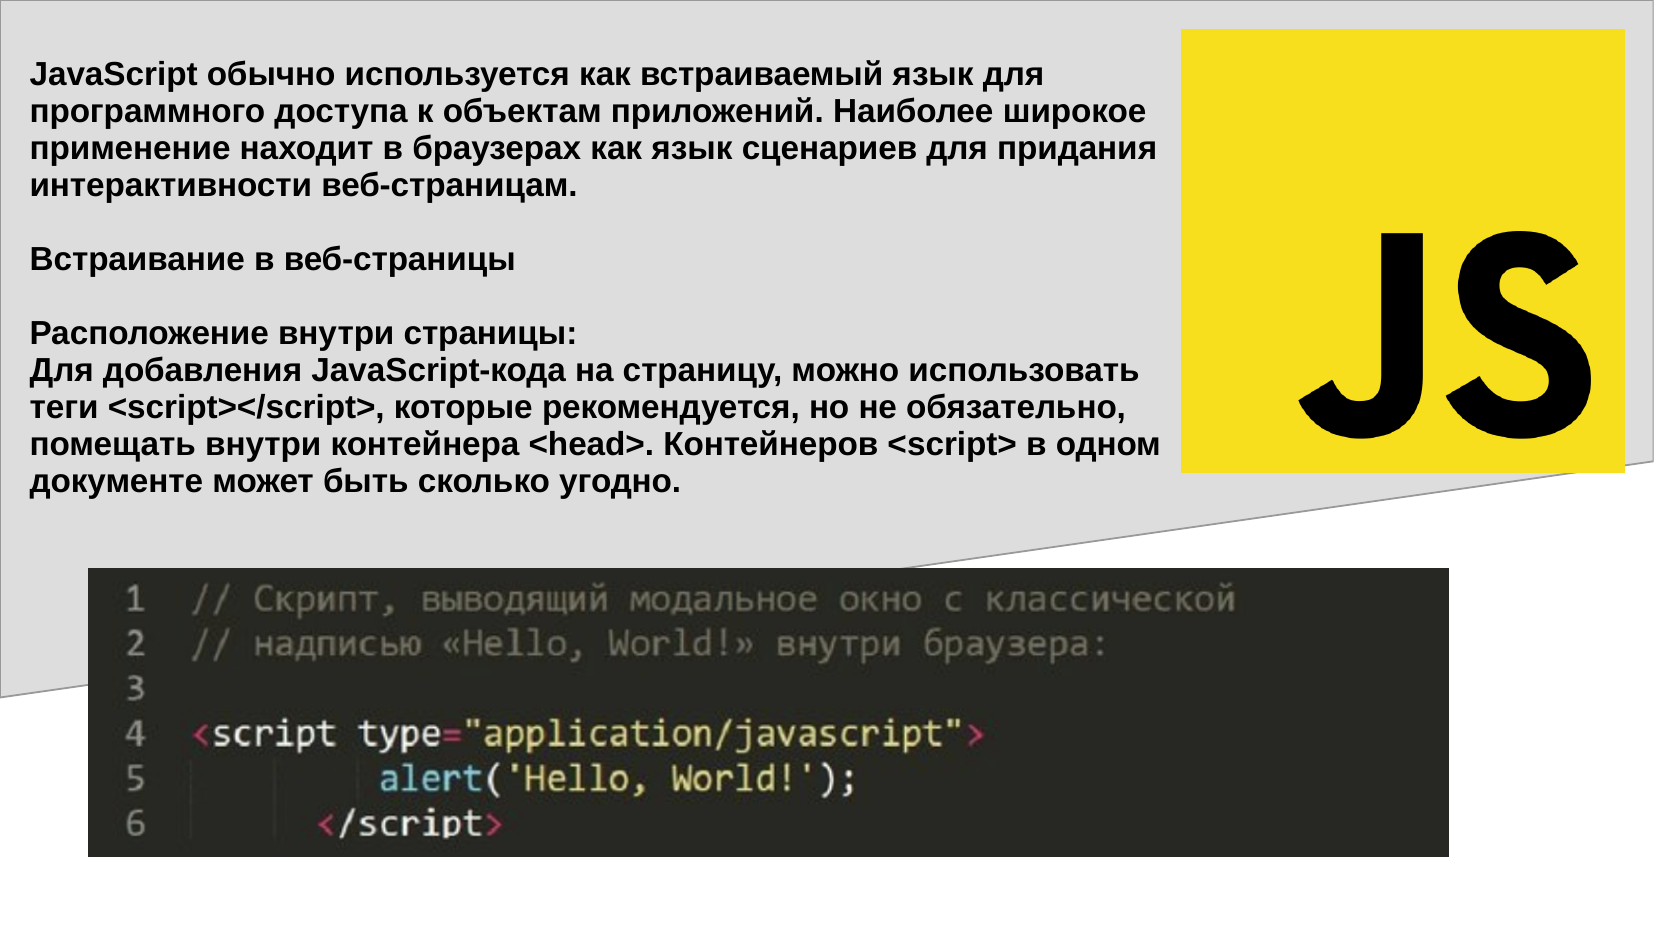

# JavaScript обычно используется как встраиваемый язык для программного доступа к объектам приложений. Наиболее широкое применение находит в браузерах как язык сценариев для придания интерактивности веб-страницам. Встраивание в веб-страницы Расположение внутри страницы: Для добавления JavaScript-кода на страницу, можно использовать теги <script></script>, которые рекомендуется, но не обязательно, помещать внутри контейнера <head>. Контейнеров <script> в одном документе может быть сколько угодно.